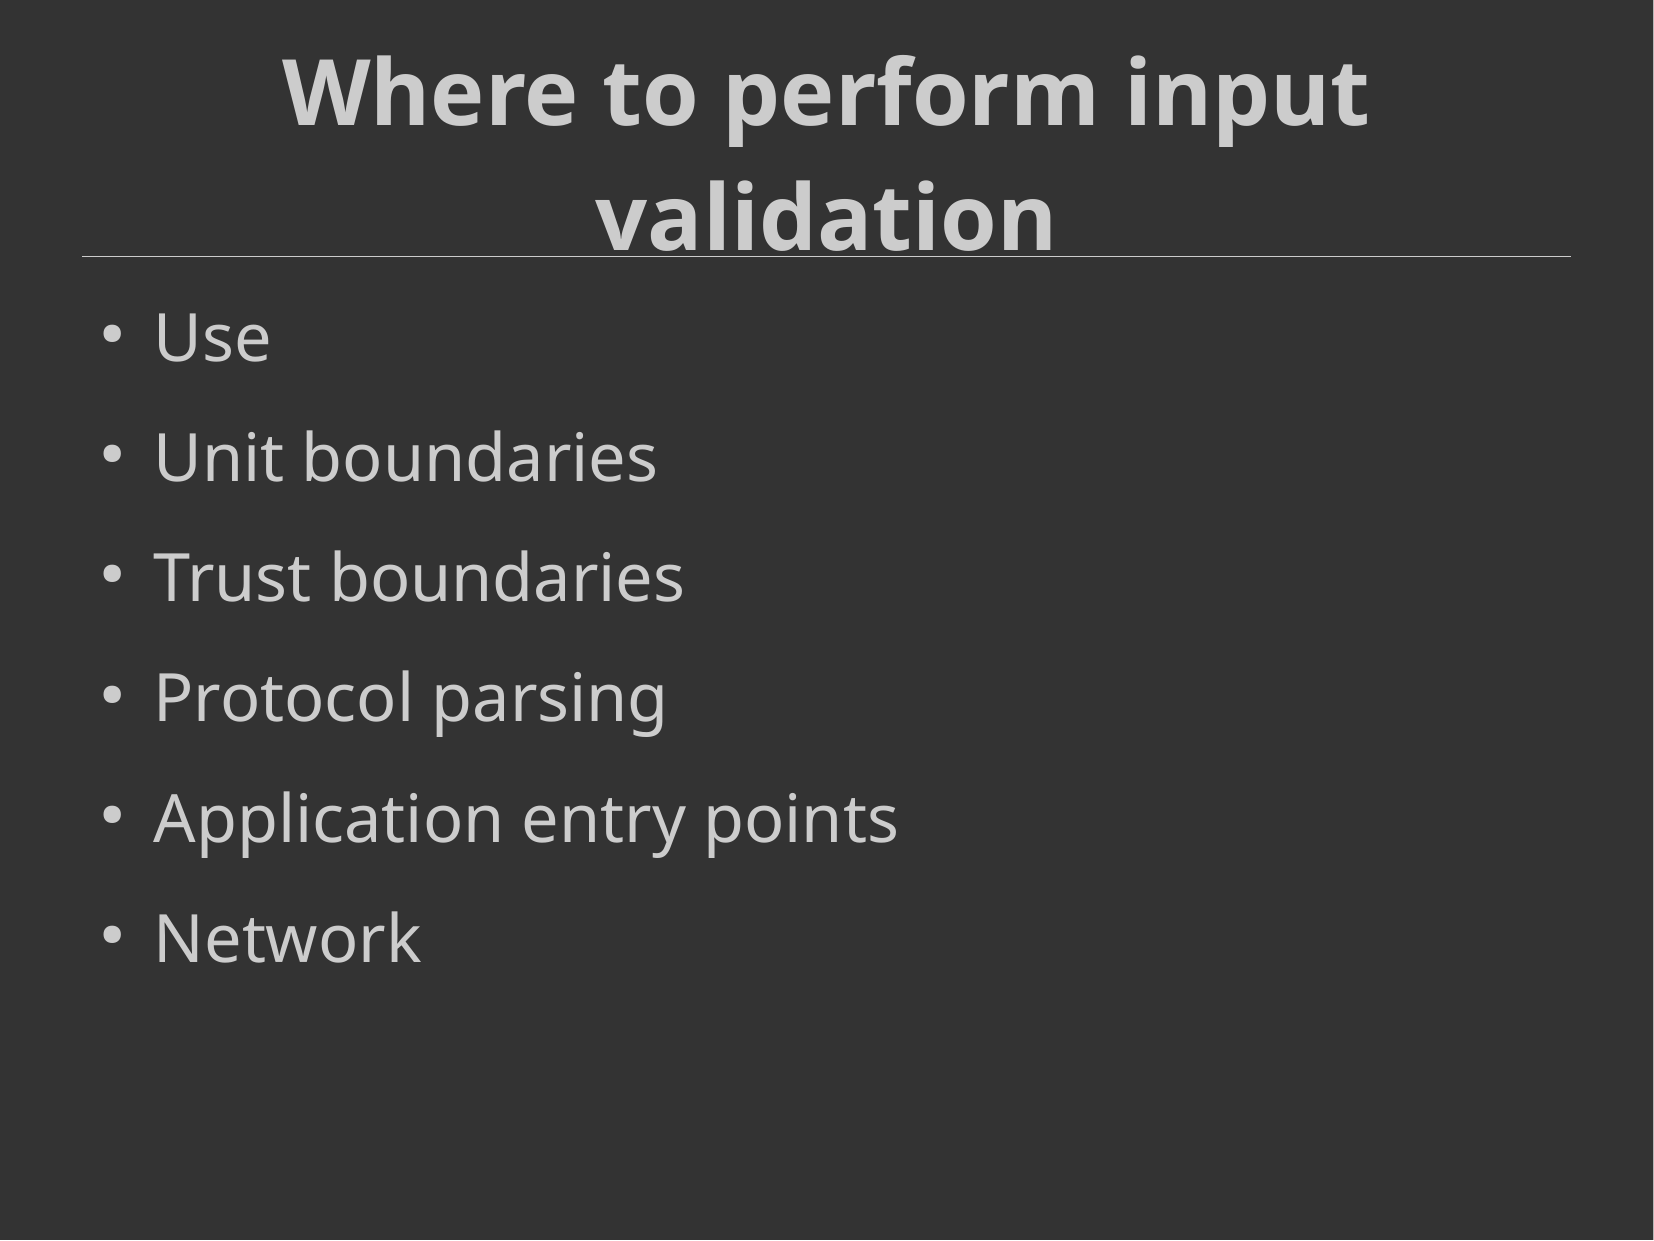

# Where to perform input validation
Use
Unit boundaries
Trust boundaries
Protocol parsing
Application entry points
Network